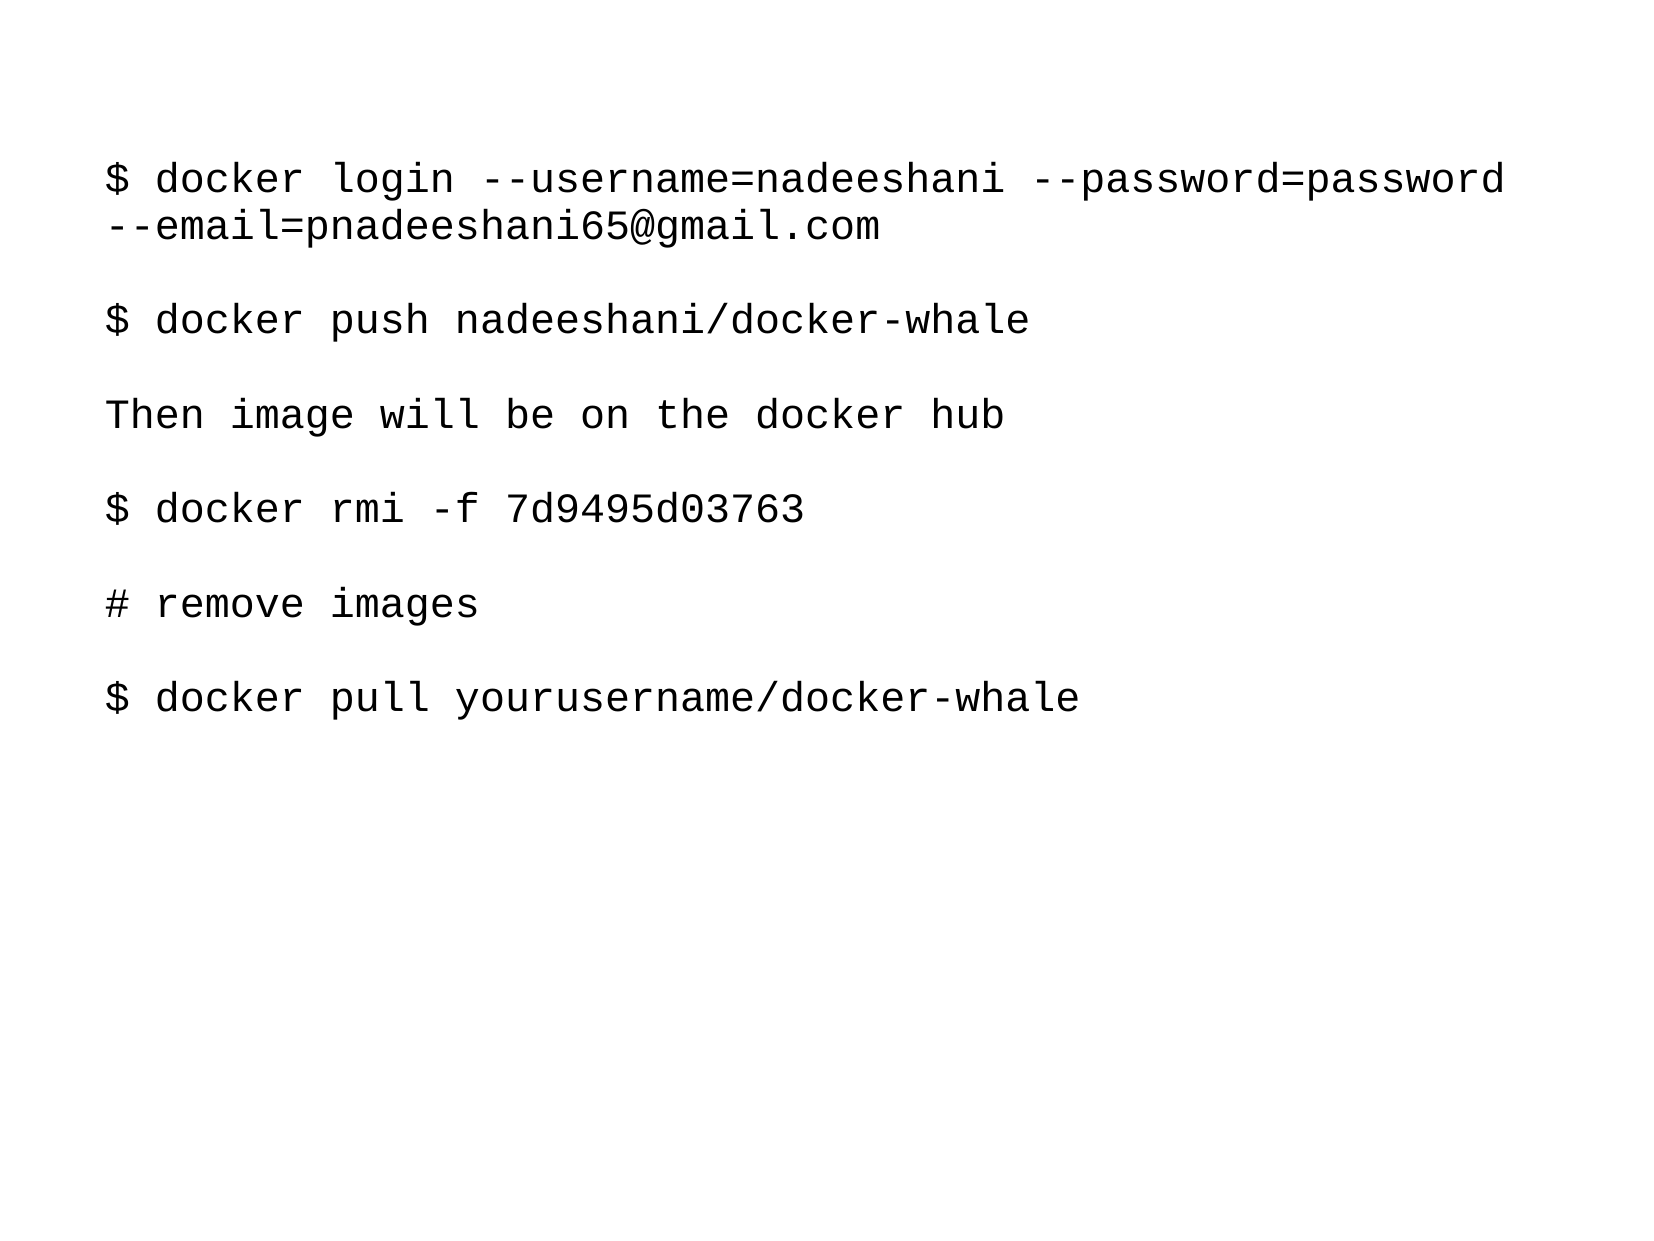

$ docker login --username=nadeeshani --password=password --email=pnadeeshani65@gmail.com
$ docker push nadeeshani/docker-whale
Then image will be on the docker hub
$ docker rmi -f 7d9495d03763
# remove images
$ docker pull yourusername/docker-whale